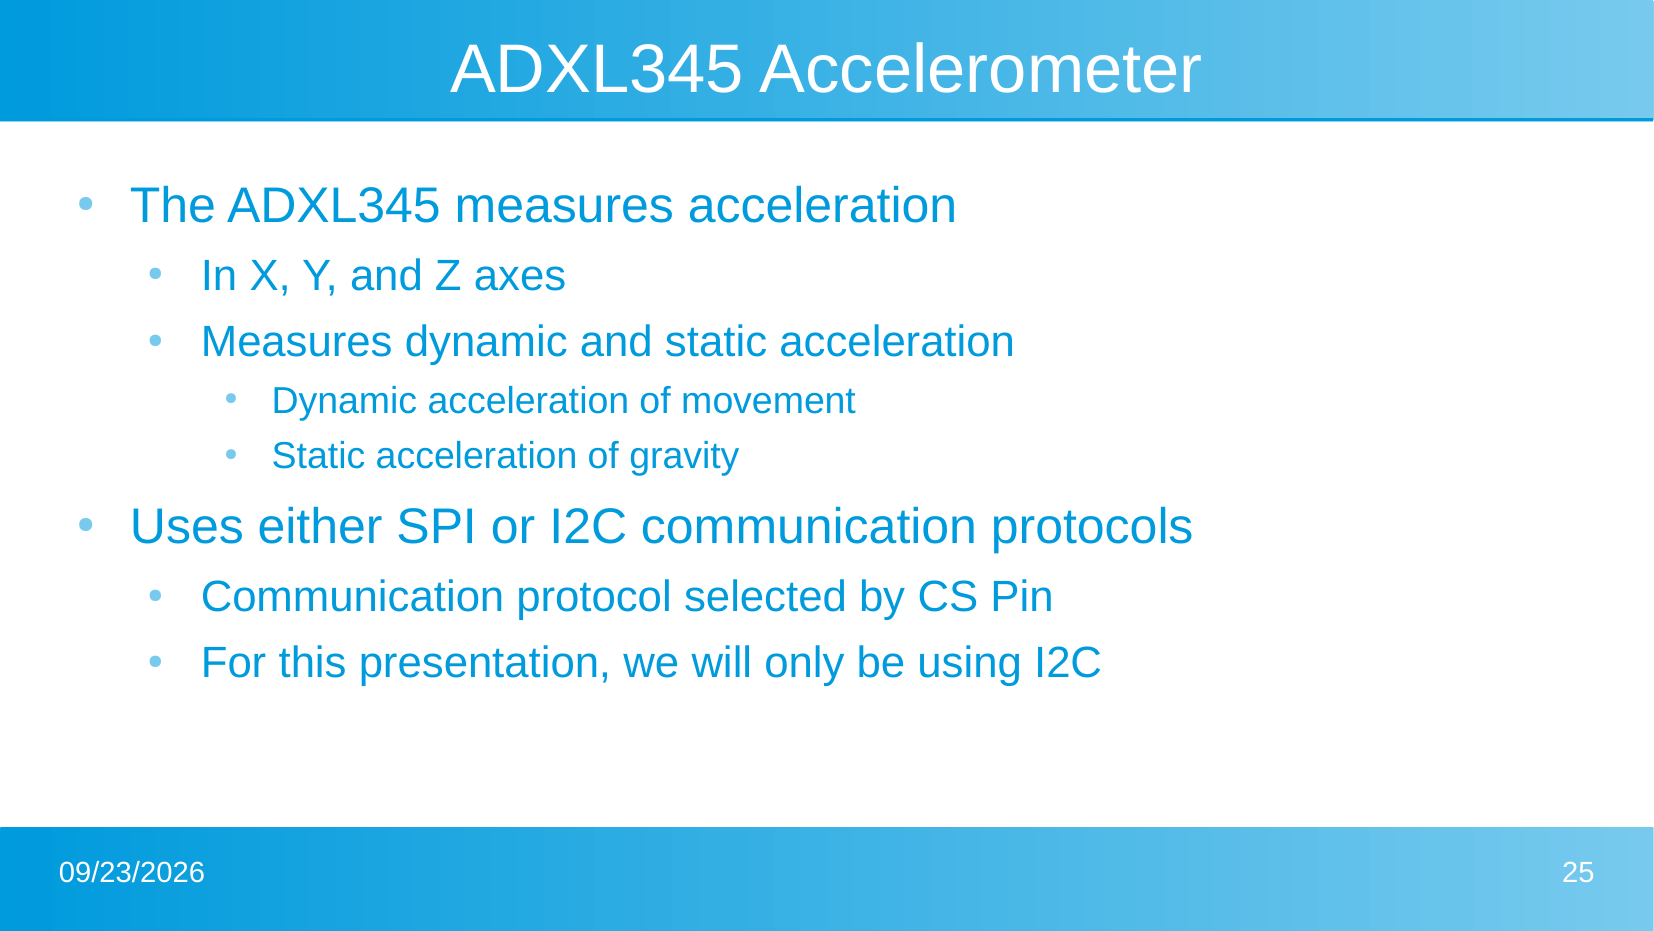

# ADXL345 Accelerometer
The ADXL345 measures acceleration
In X, Y, and Z axes
Measures dynamic and static acceleration
Dynamic acceleration of movement
Static acceleration of gravity
Uses either SPI or I2C communication protocols
Communication protocol selected by CS Pin
For this presentation, we will only be using I2C
25